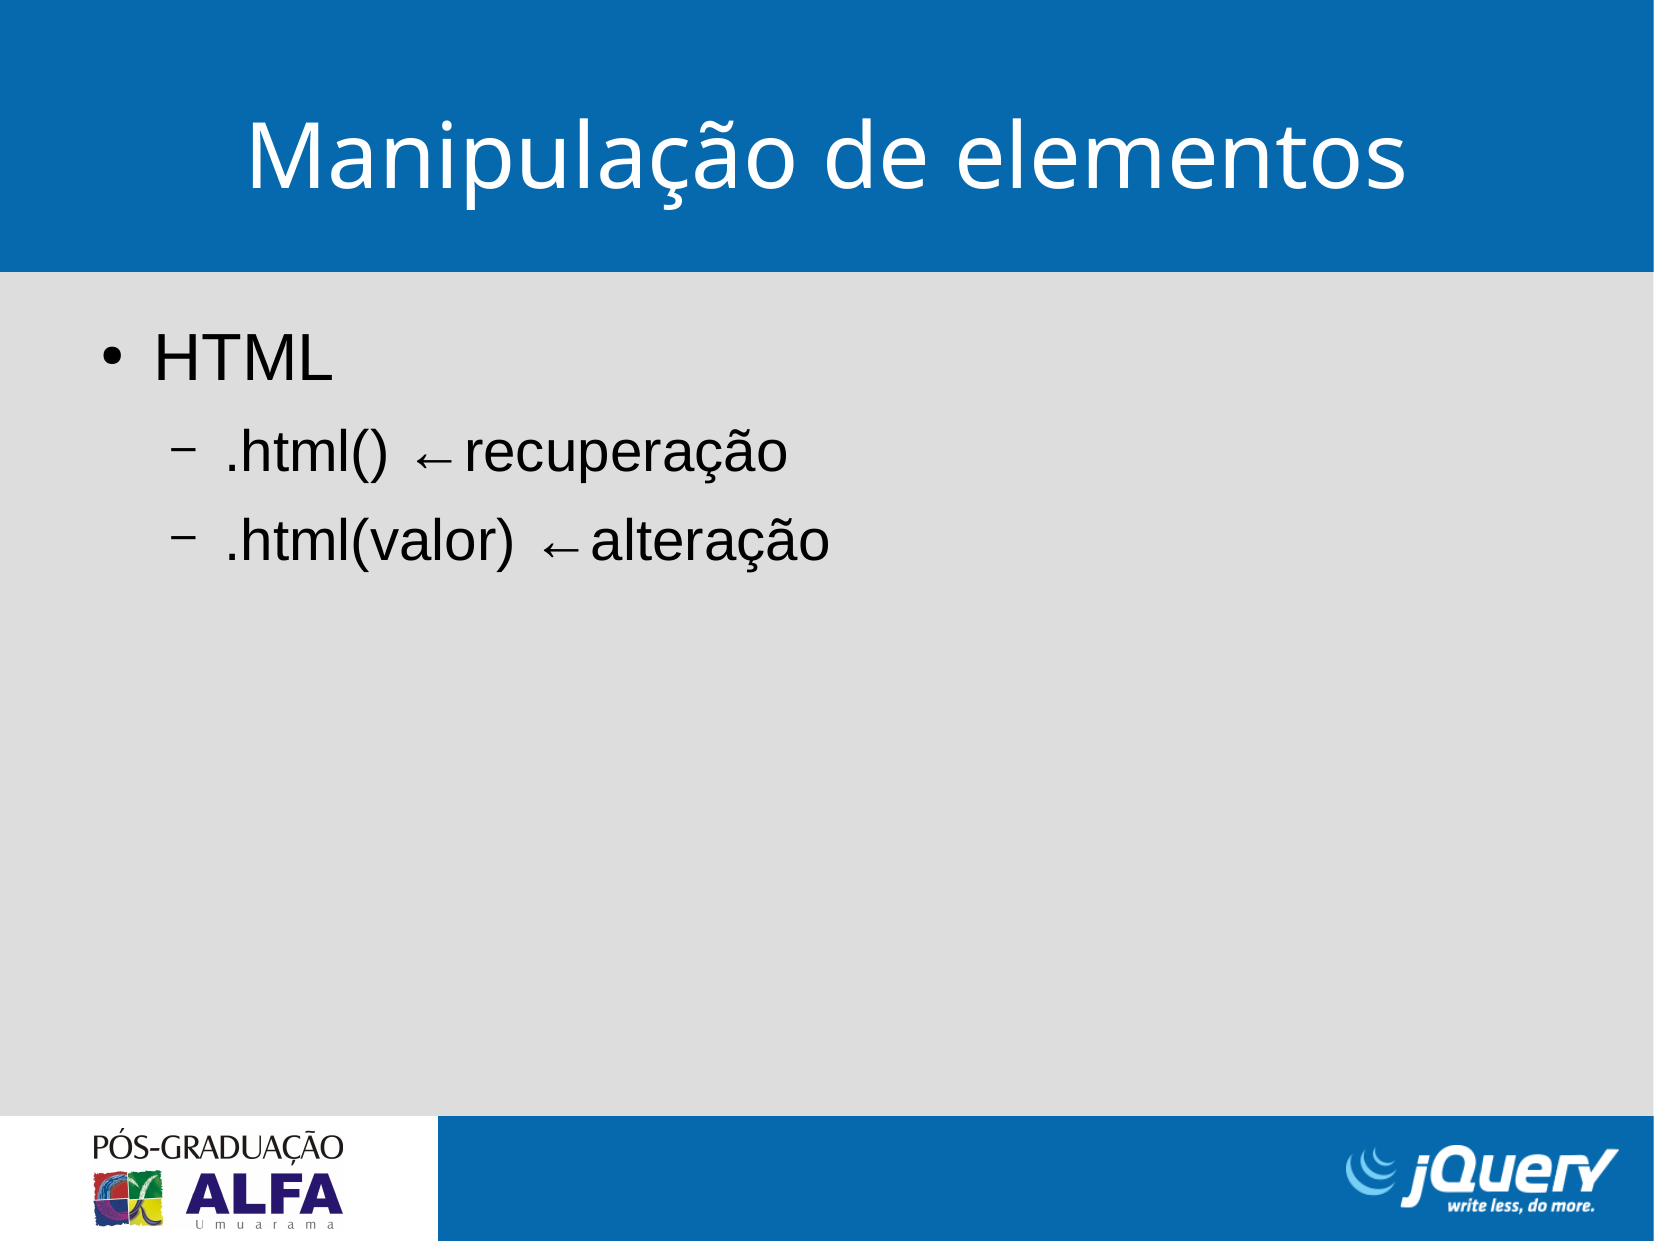

# Manipulação de elementos
HTML
.html() ←recuperação
.html(valor) ←alteração